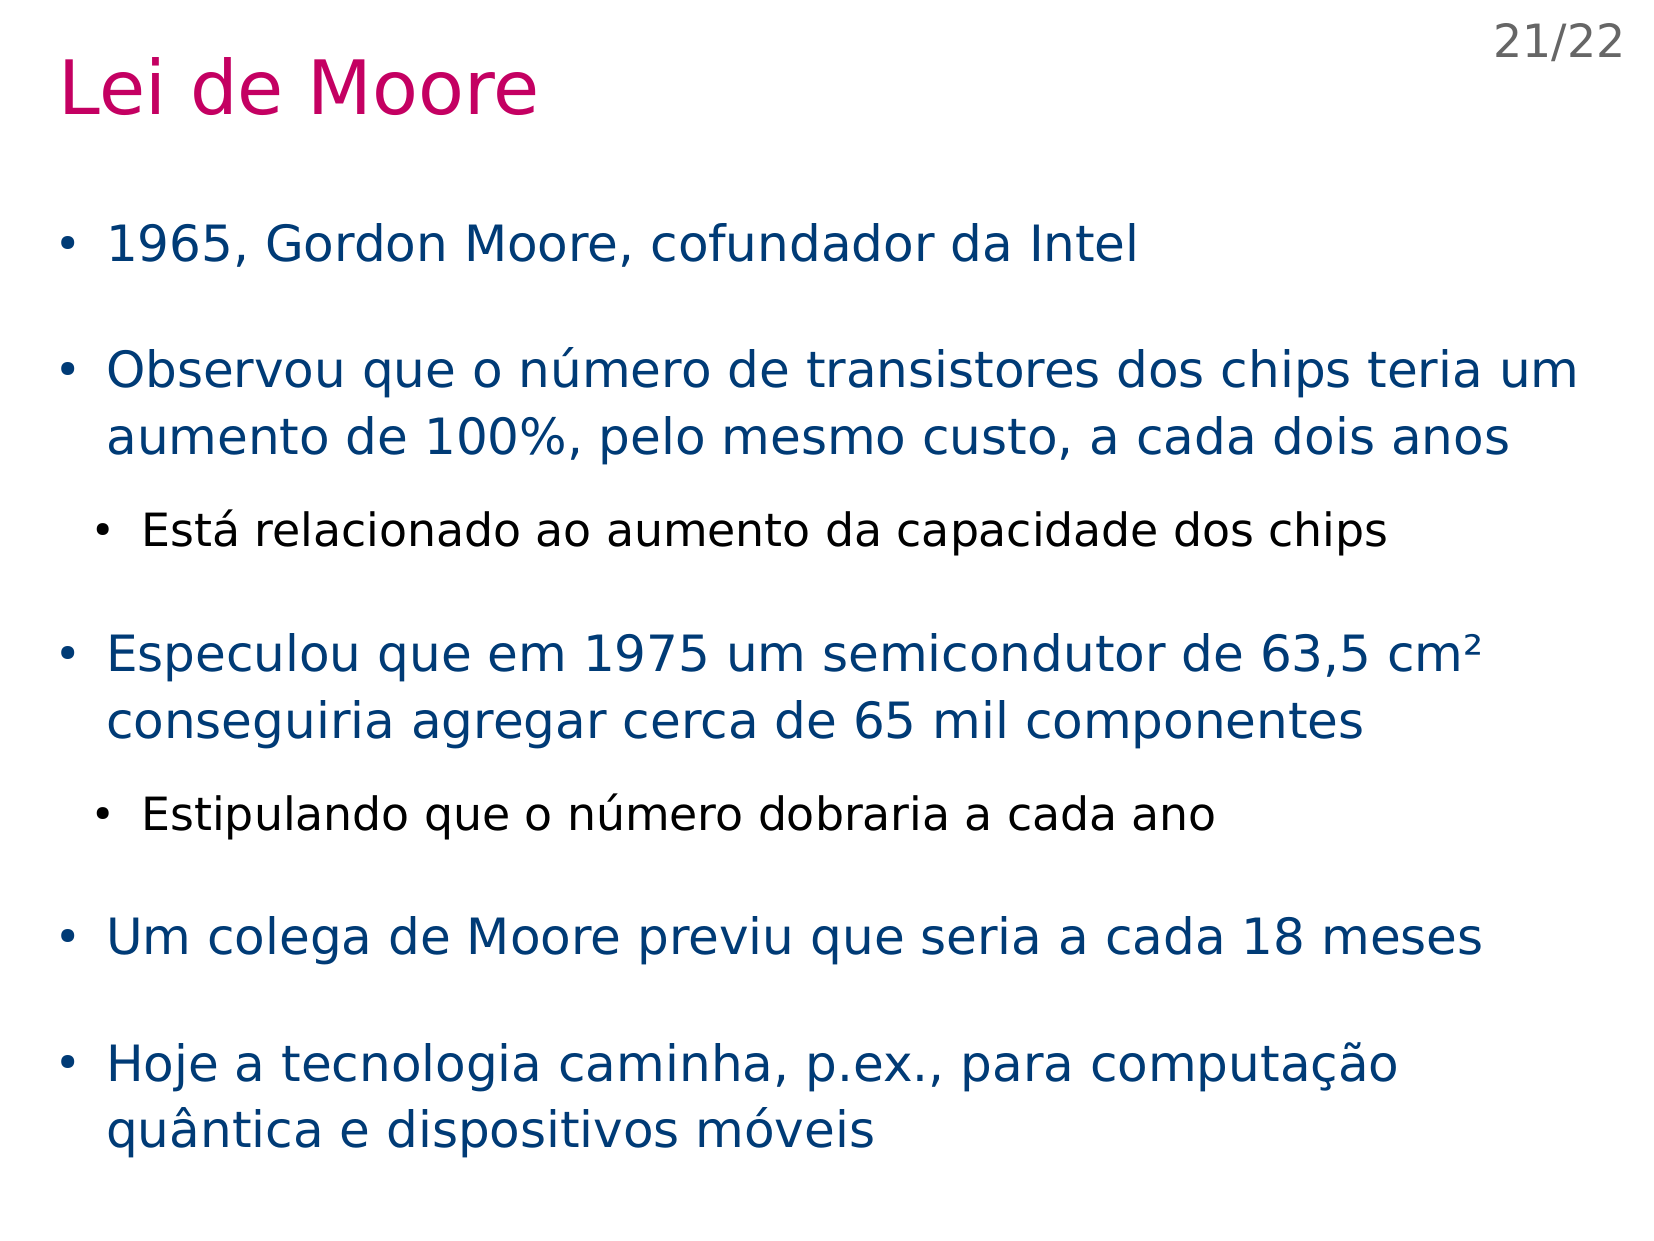

21
# Lei de Moore
1965, Gordon Moore, cofundador da Intel
Observou que o número de transistores dos chips teria um aumento de 100%, pelo mesmo custo, a cada dois anos
Está relacionado ao aumento da capacidade dos chips
Especulou que em 1975 um semicondutor de 63,5 cm² conseguiria agregar cerca de 65 mil componentes
Estipulando que o número dobraria a cada ano
Um colega de Moore previu que seria a cada 18 meses
Hoje a tecnologia caminha, p.ex., para computação quântica e dispositivos móveis